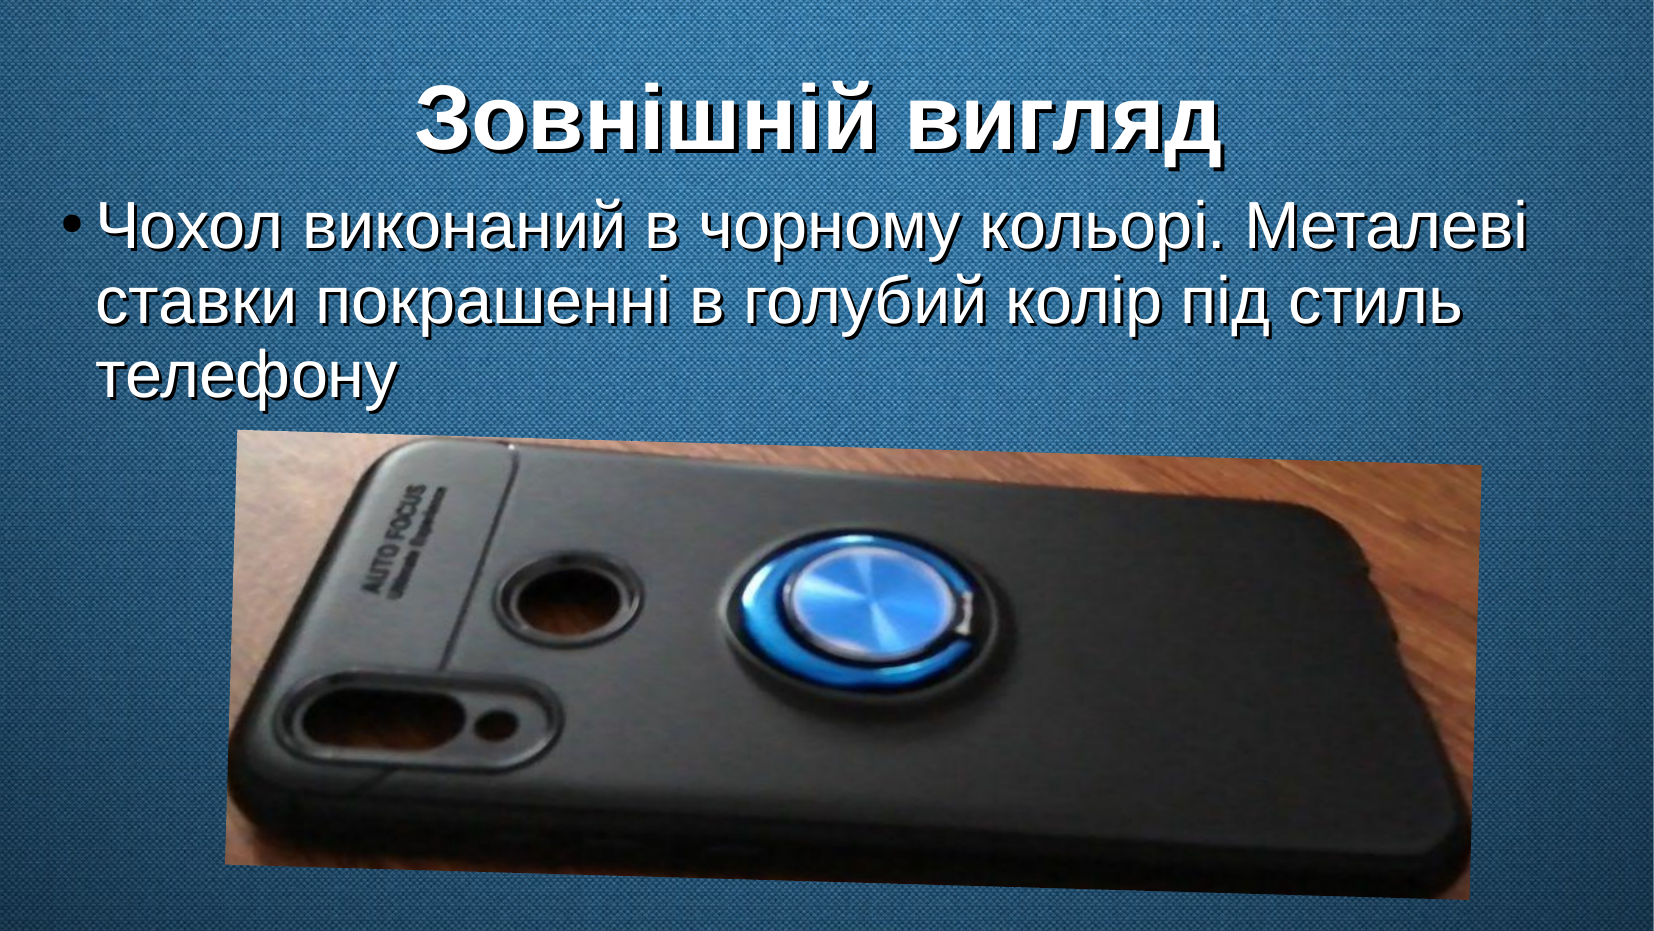

Чохол виконаний в чорному кольорі. Металеві ставки покрашенні в голубий колір під стиль телефону
# Зовнішній вигляд